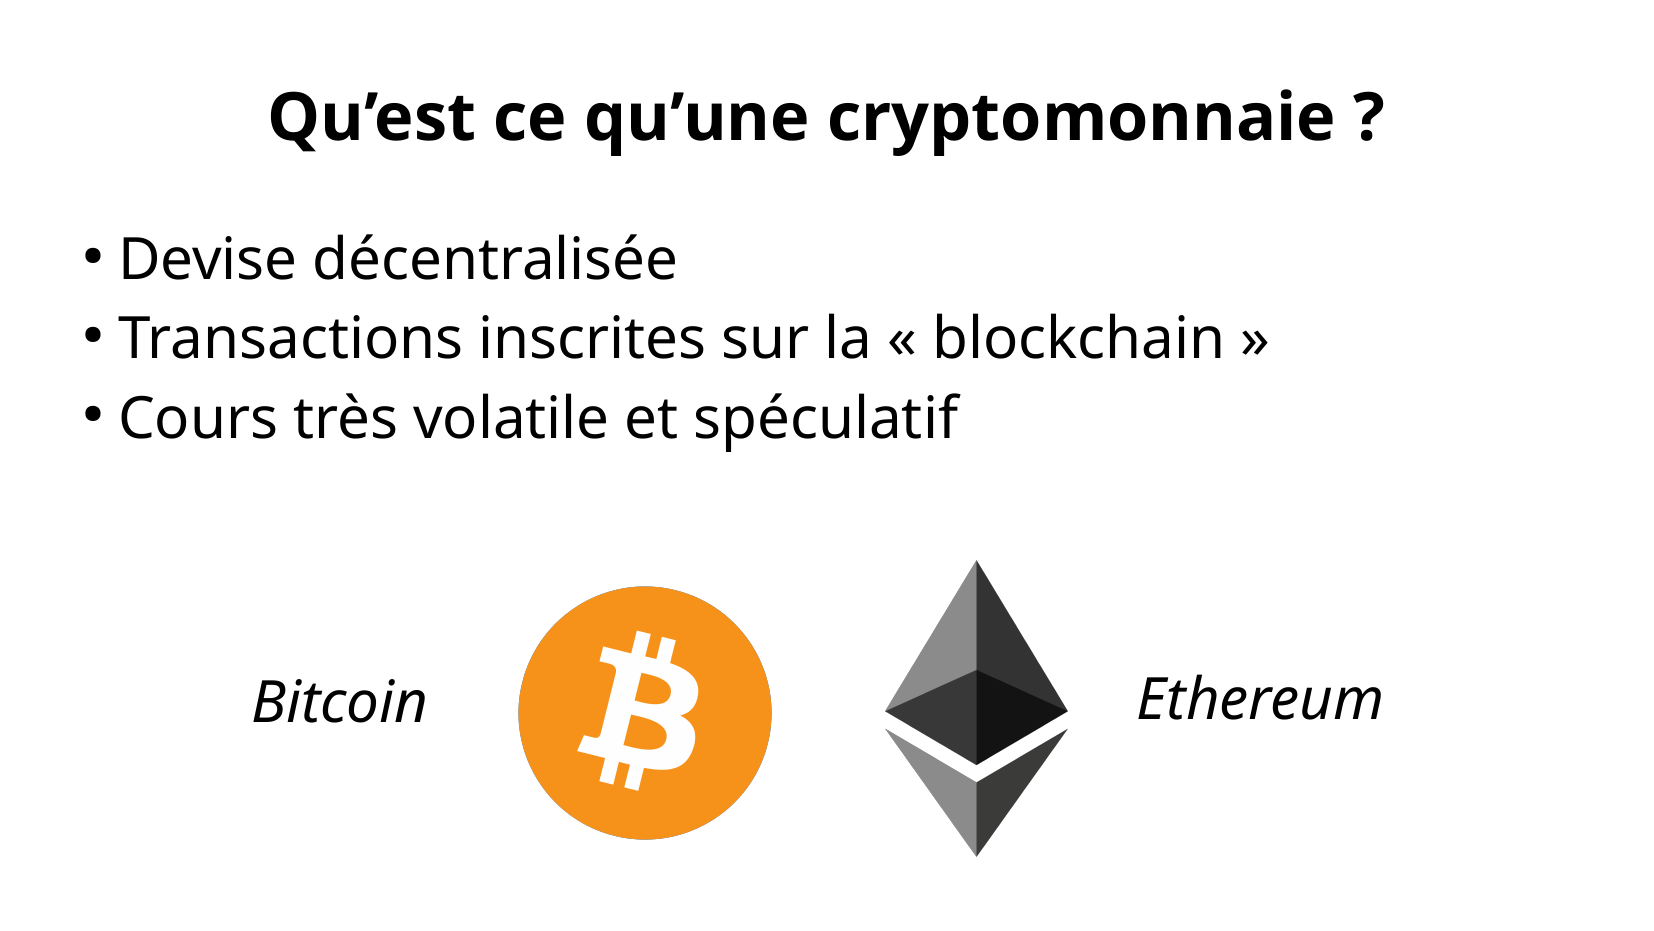

# Qu’est ce qu’une cryptomonnaie ?
Devise décentralisée
Transactions inscrites sur la « blockchain »
Cours très volatile et spéculatif
Ethereum
Bitcoin